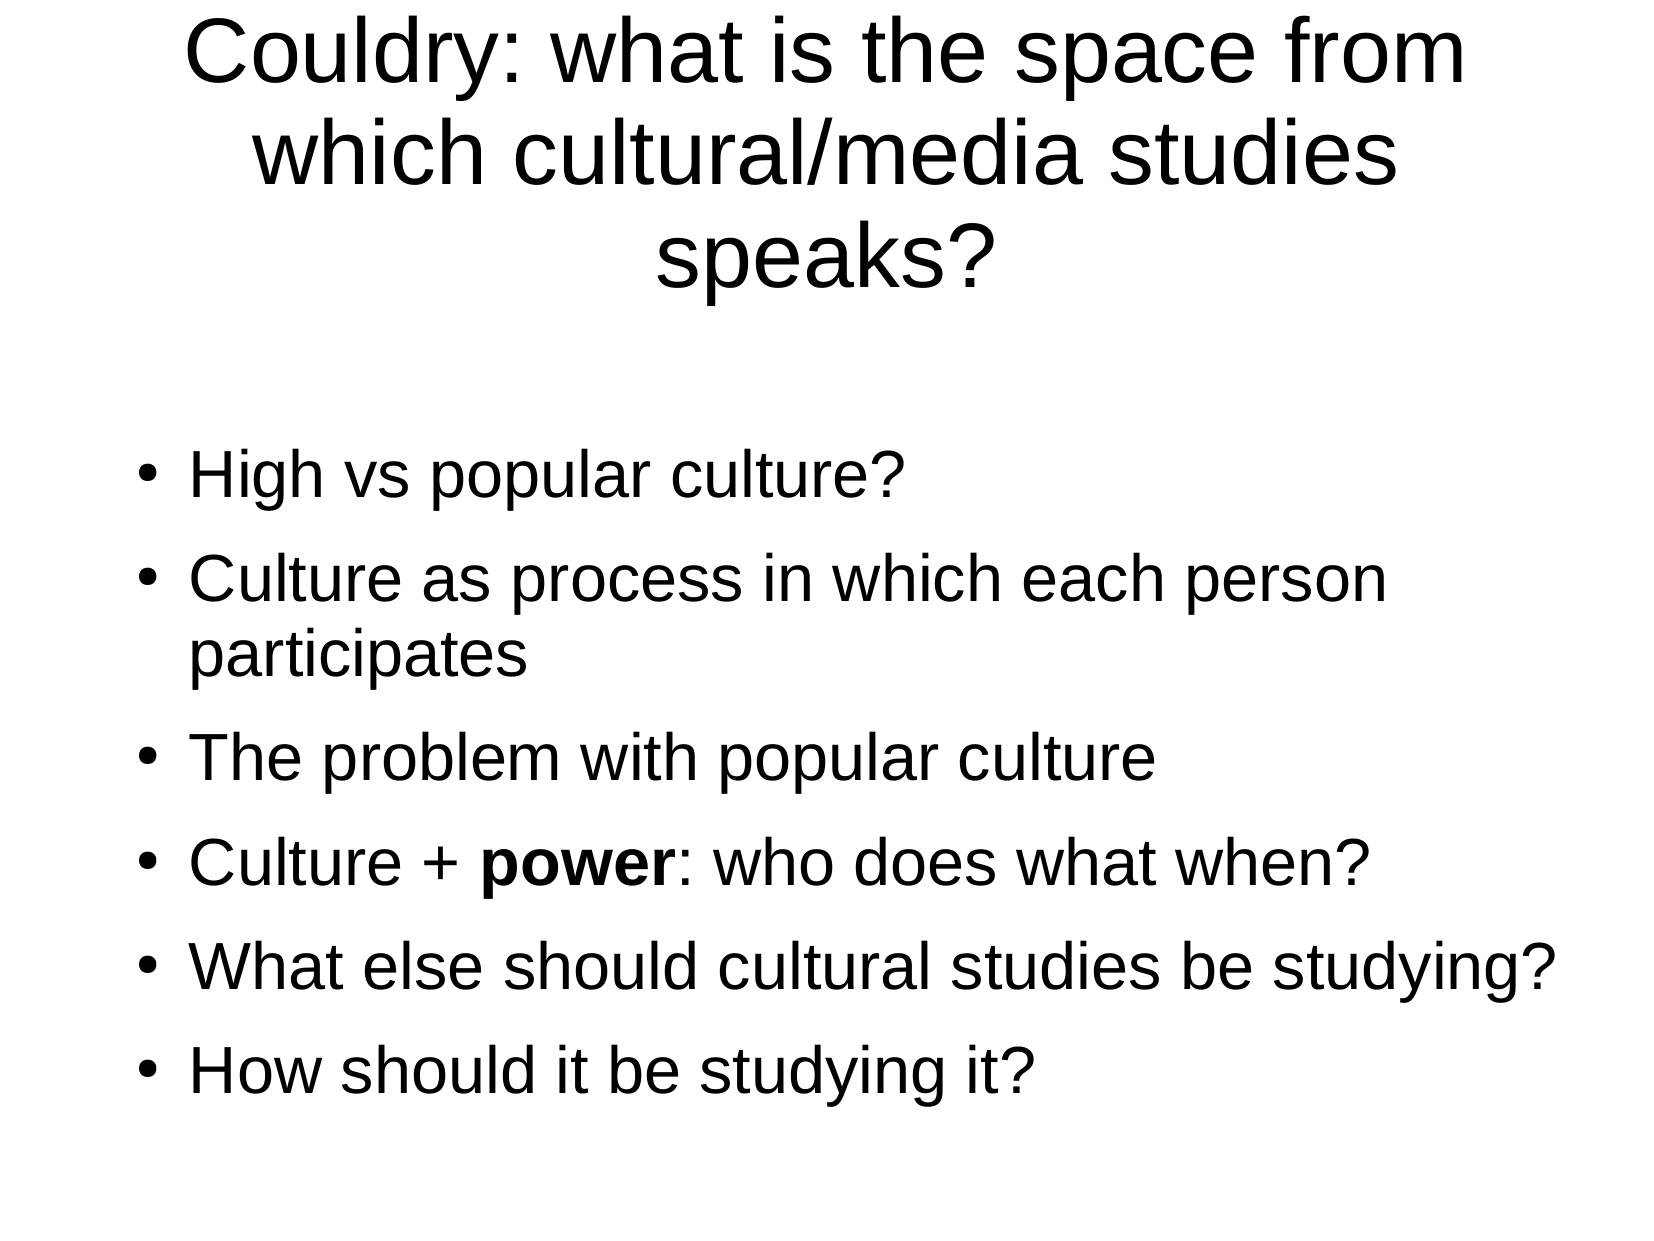

# Couldry: what is the space from which cultural/media studies speaks?
High vs popular culture?
Culture as process in which each person participates
The problem with popular culture
Culture + power: who does what when?
What else should cultural studies be studying?
How should it be studying it?